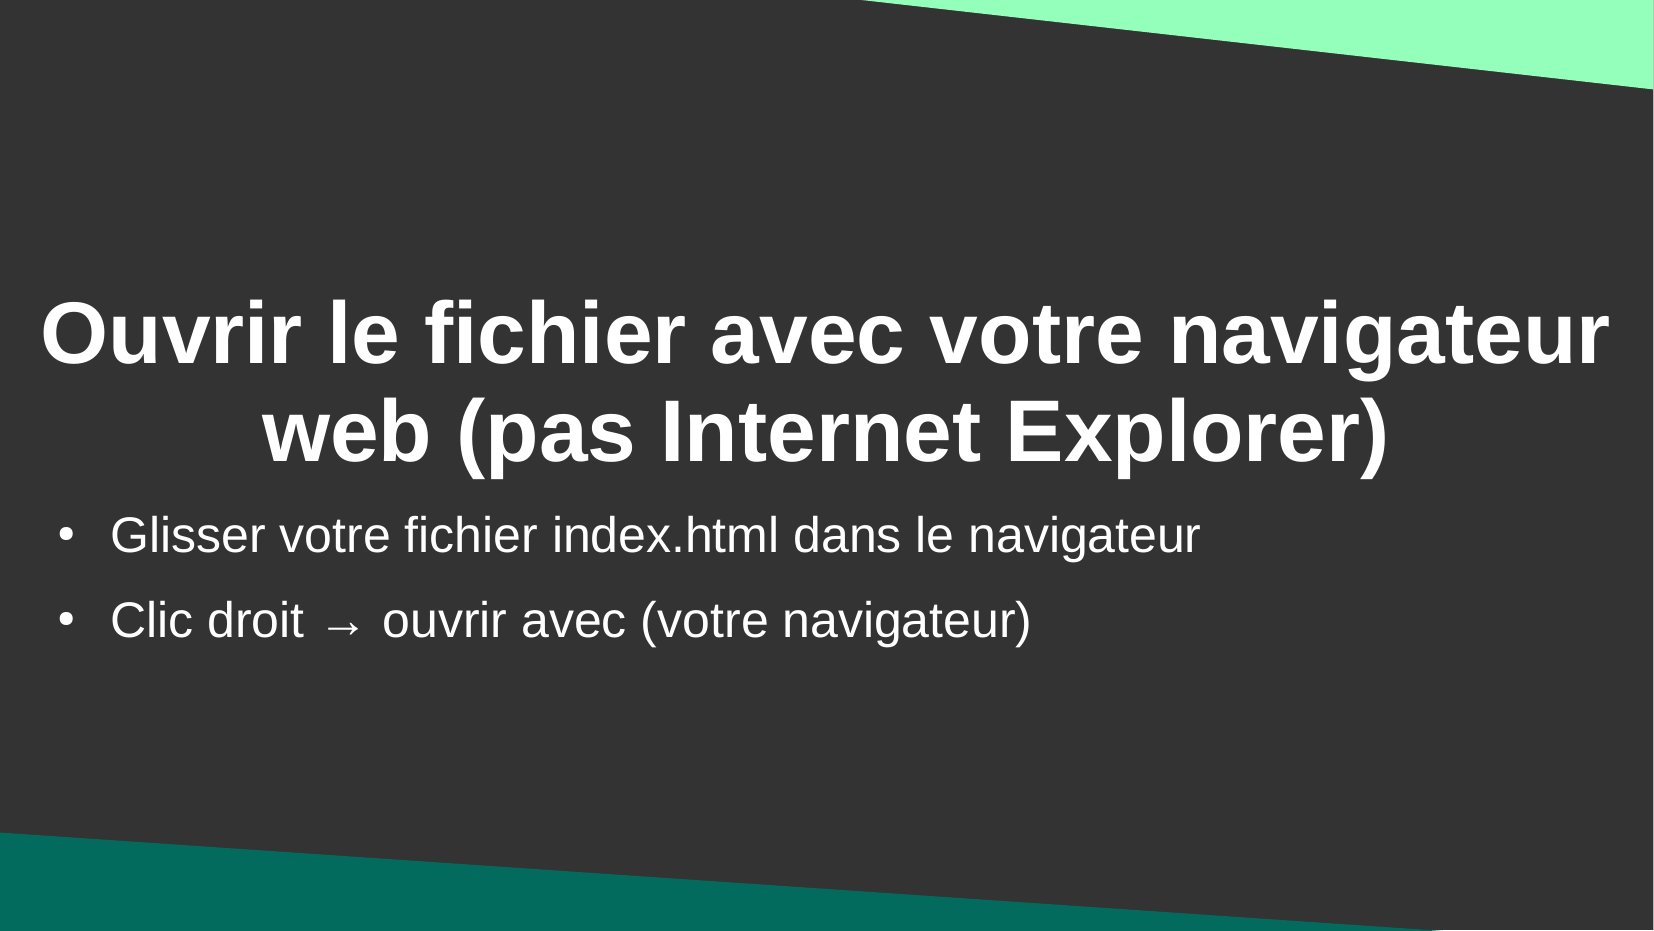

# Ouvrir le fichier avec votre navigateur web (pas Internet Explorer)
Glisser votre fichier index.html dans le navigateur
Clic droit → ouvrir avec (votre navigateur)